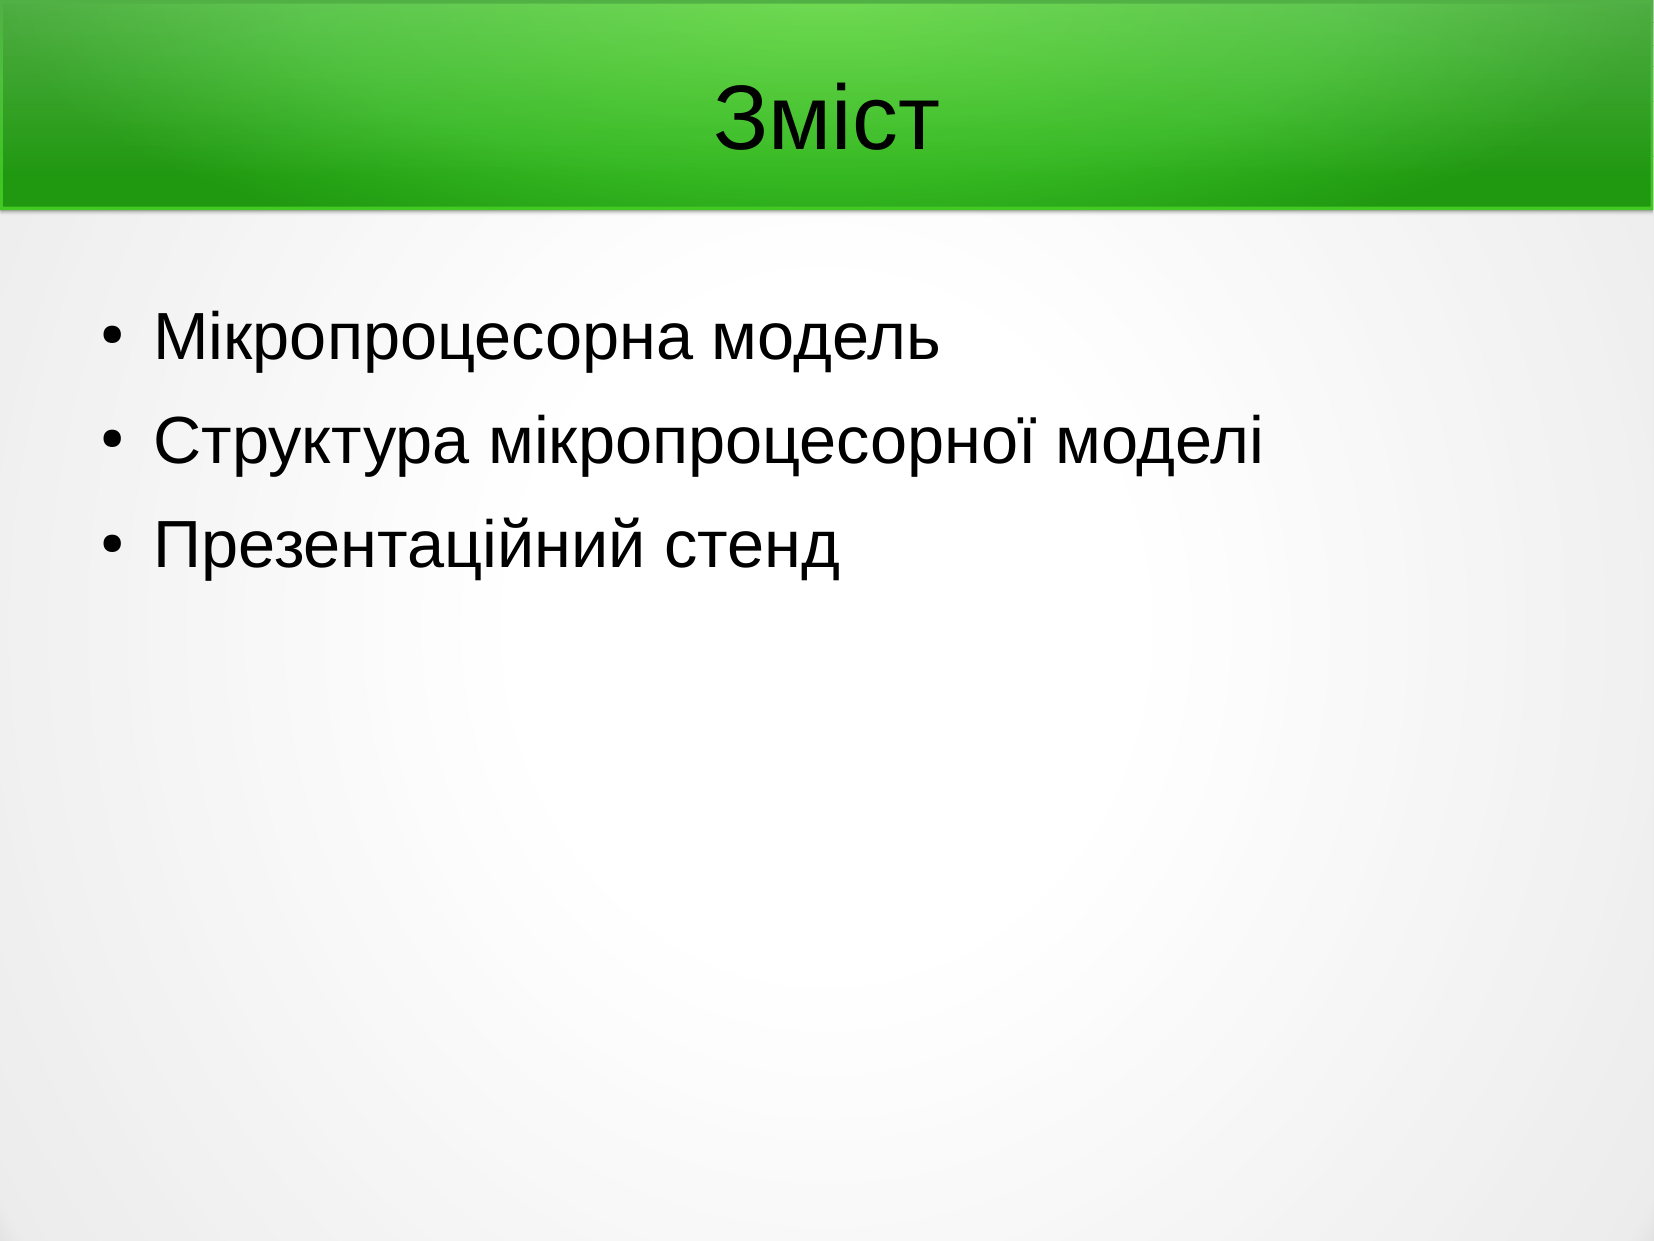

# Зміст
Мікропроцесорна модель
Структура мікропроцесорної моделі
Презентаційний стенд